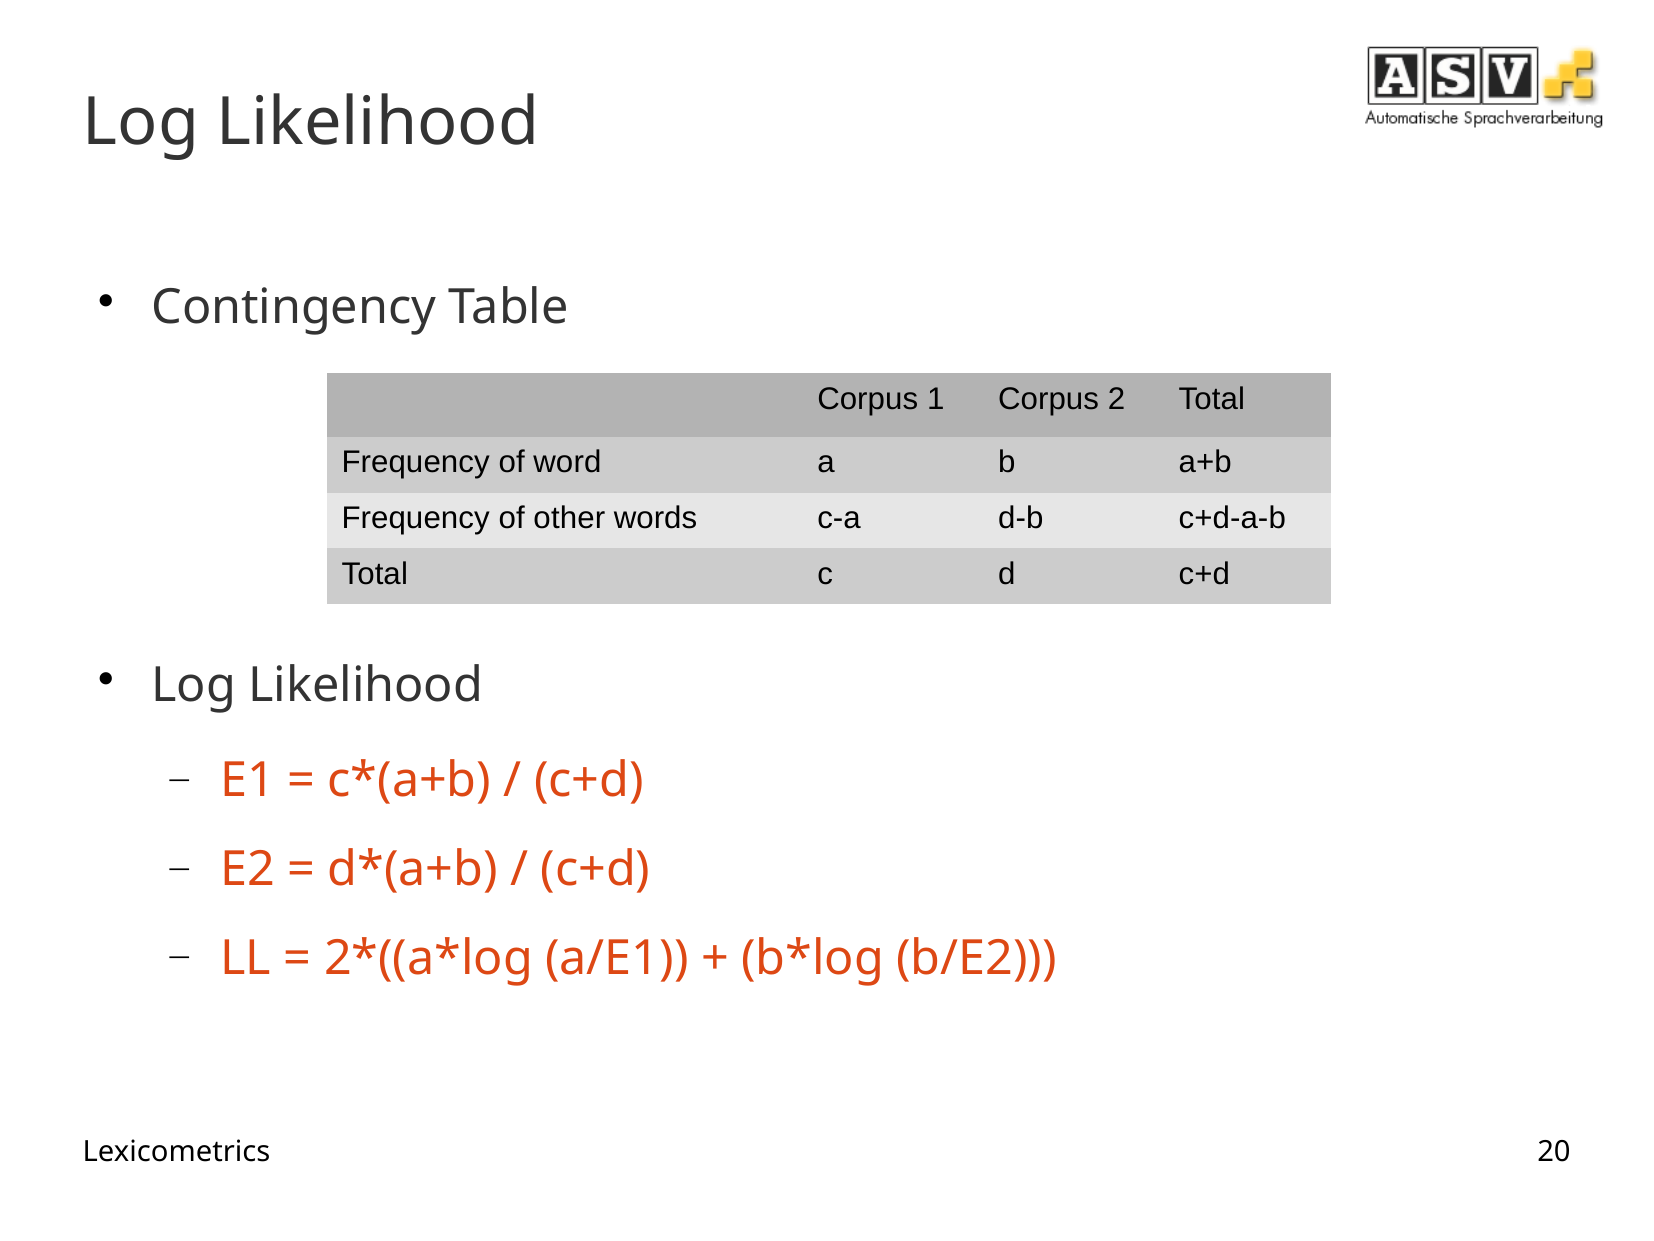

# Log Likelihood
Contingency Table
Log Likelihood
E1 = c*(a+b) / (c+d)
E2 = d*(a+b) / (c+d)
LL = 2*((a*log (a/E1)) + (b*log (b/E2)))
| | Corpus 1 | Corpus 2 | Total |
| --- | --- | --- | --- |
| Frequency of word | a | b | a+b |
| Frequency of other words | c-a | d-b | c+d-a-b |
| Total | c | d | c+d |
Lexicometrics
20